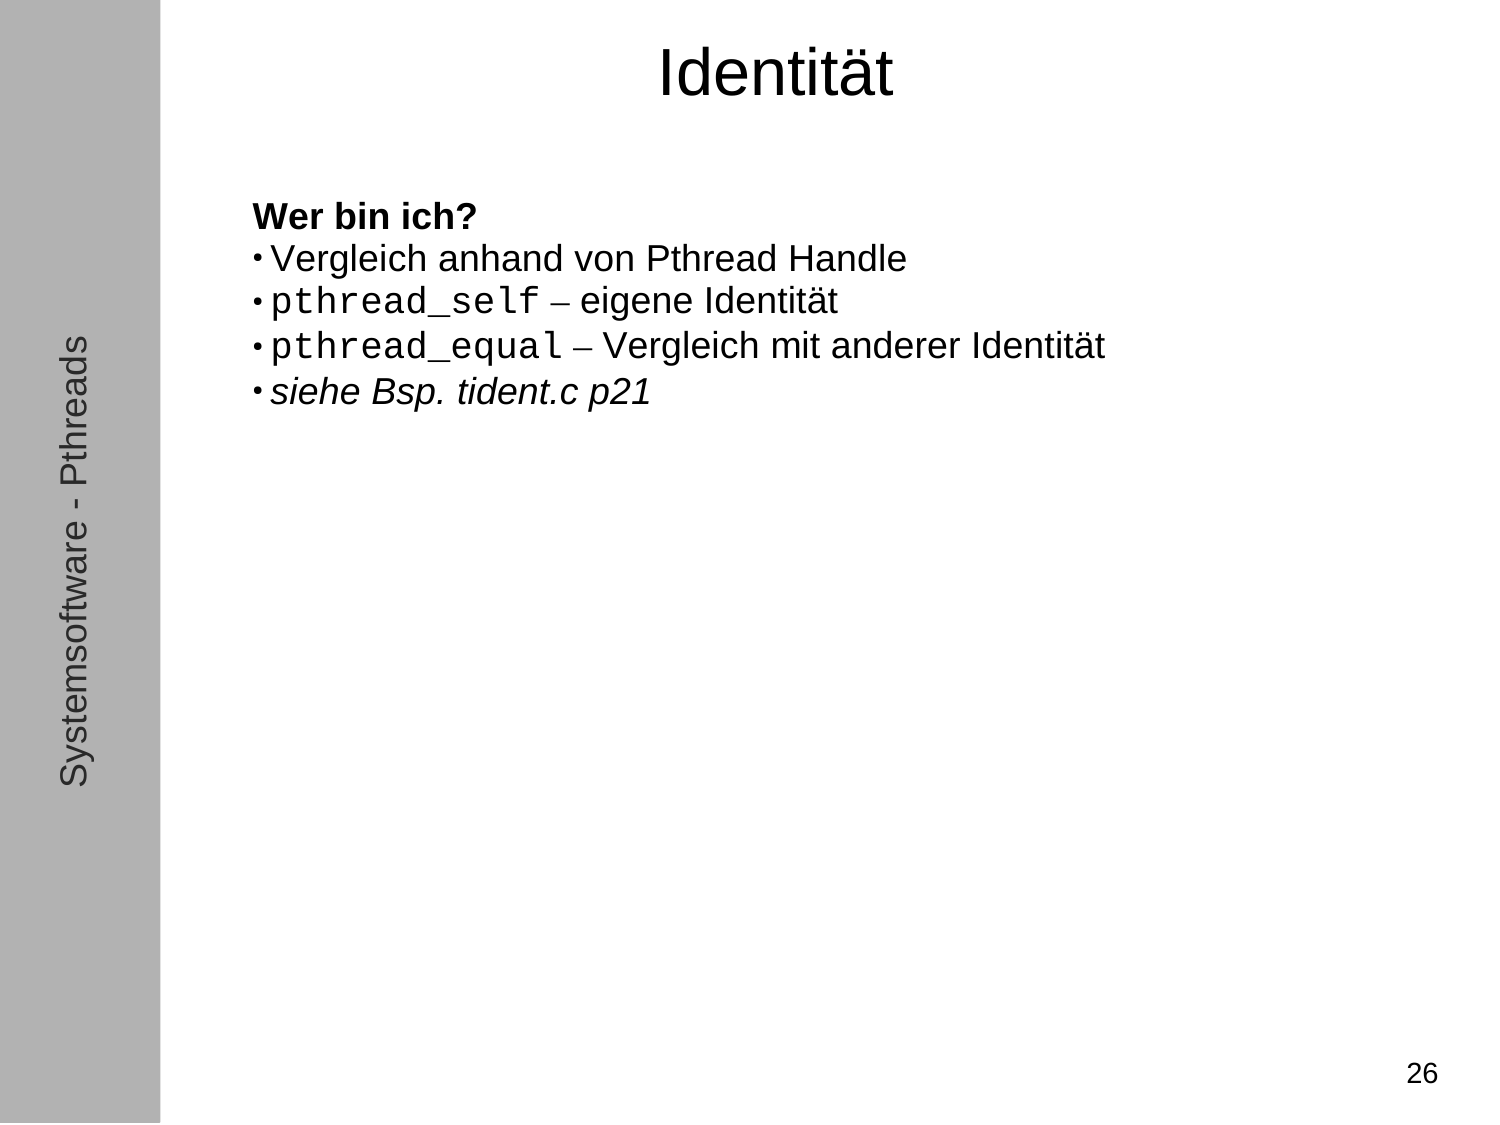

Identität
Wer bin ich?
Vergleich anhand von Pthread Handle
pthread_self – eigene Identität
pthread_equal – Vergleich mit anderer Identität
siehe Bsp. tident.c p21
Systemsoftware - Pthreads